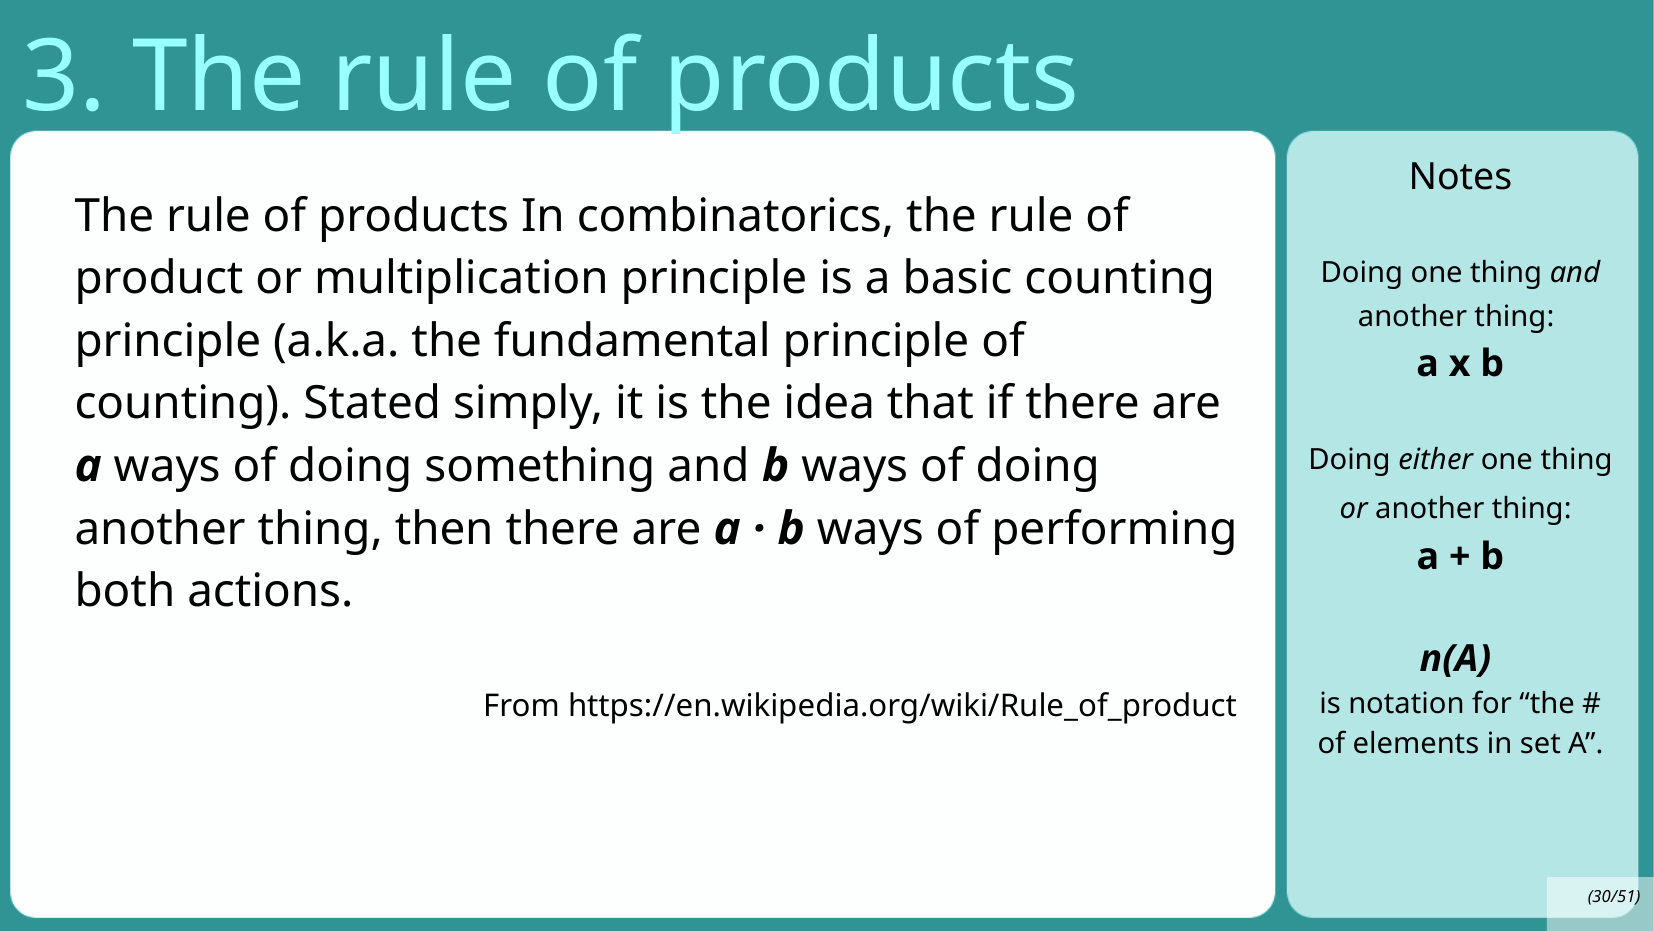

# 3. The rule of products
Notes
Doing one thing and another thing:
a x b
Doing either one thing or another thing:
a + b
n(A)
is notation for “the # of elements in set A”.
The rule of products In combinatorics, the rule of product or multiplication principle is a basic counting principle (a.k.a. the fundamental principle of counting). Stated simply, it is the idea that if there are a ways of doing something and b ways of doing another thing, then there are a · b ways of performing both actions.
From https://en.wikipedia.org/wiki/Rule_of_product